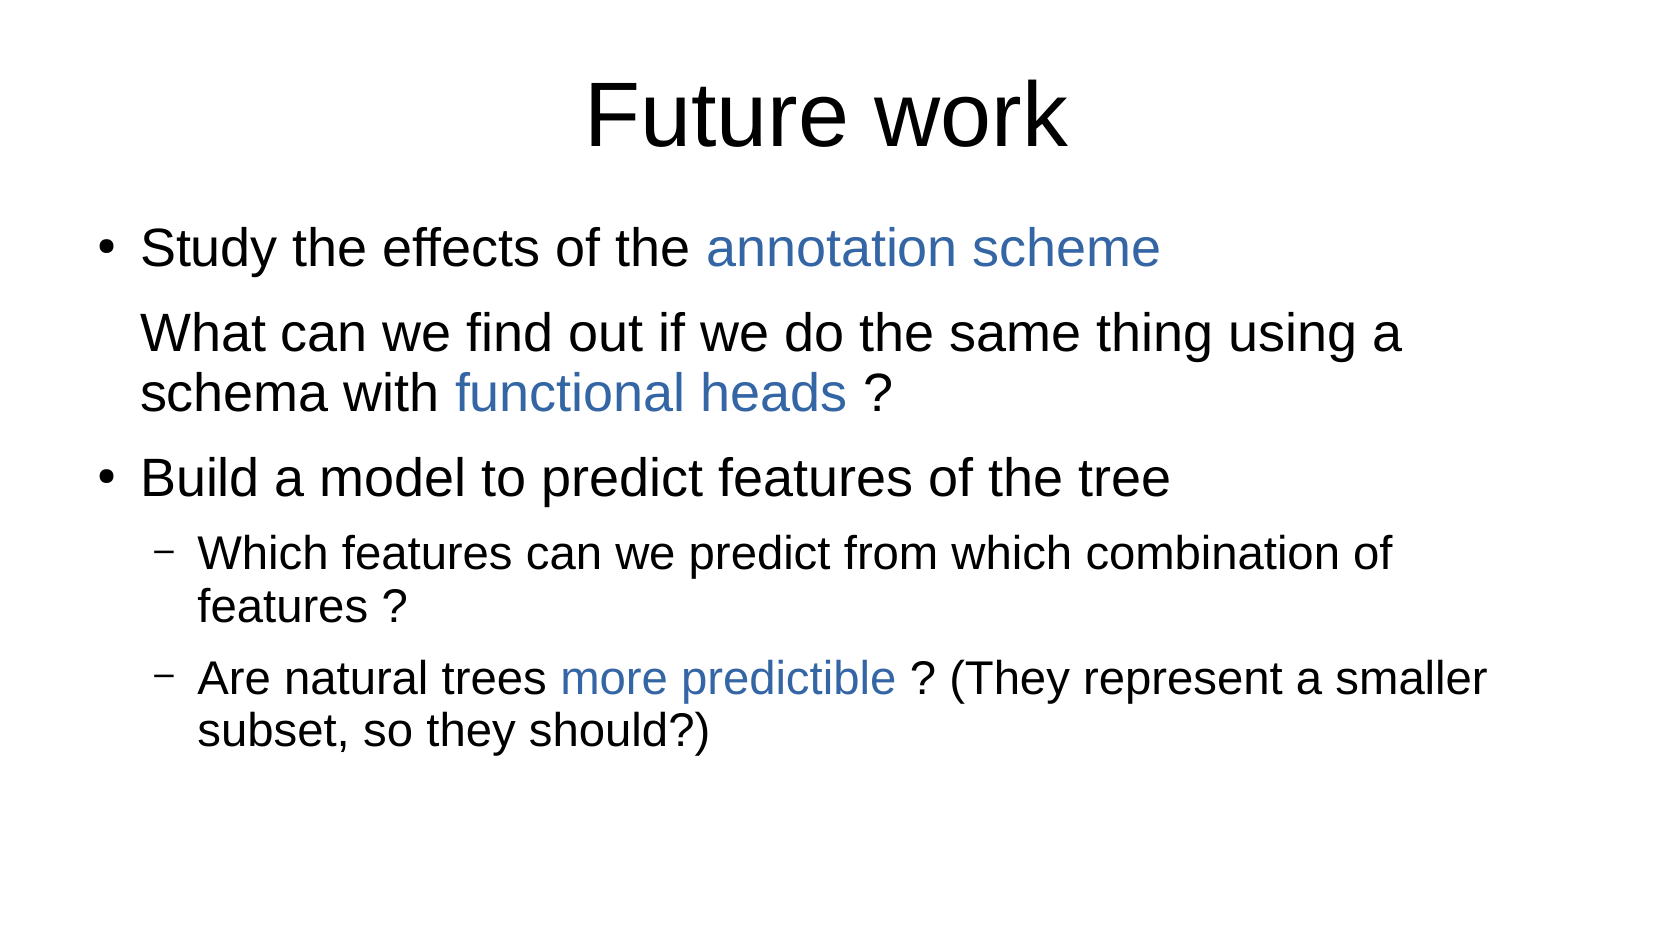

# Future work
Study the effects of the annotation scheme
What can we find out if we do the same thing using a schema with functional heads ?
Build a model to predict features of the tree
Which features can we predict from which combination of features ?
Are natural trees more predictible ? (They represent a smaller subset, so they should?)